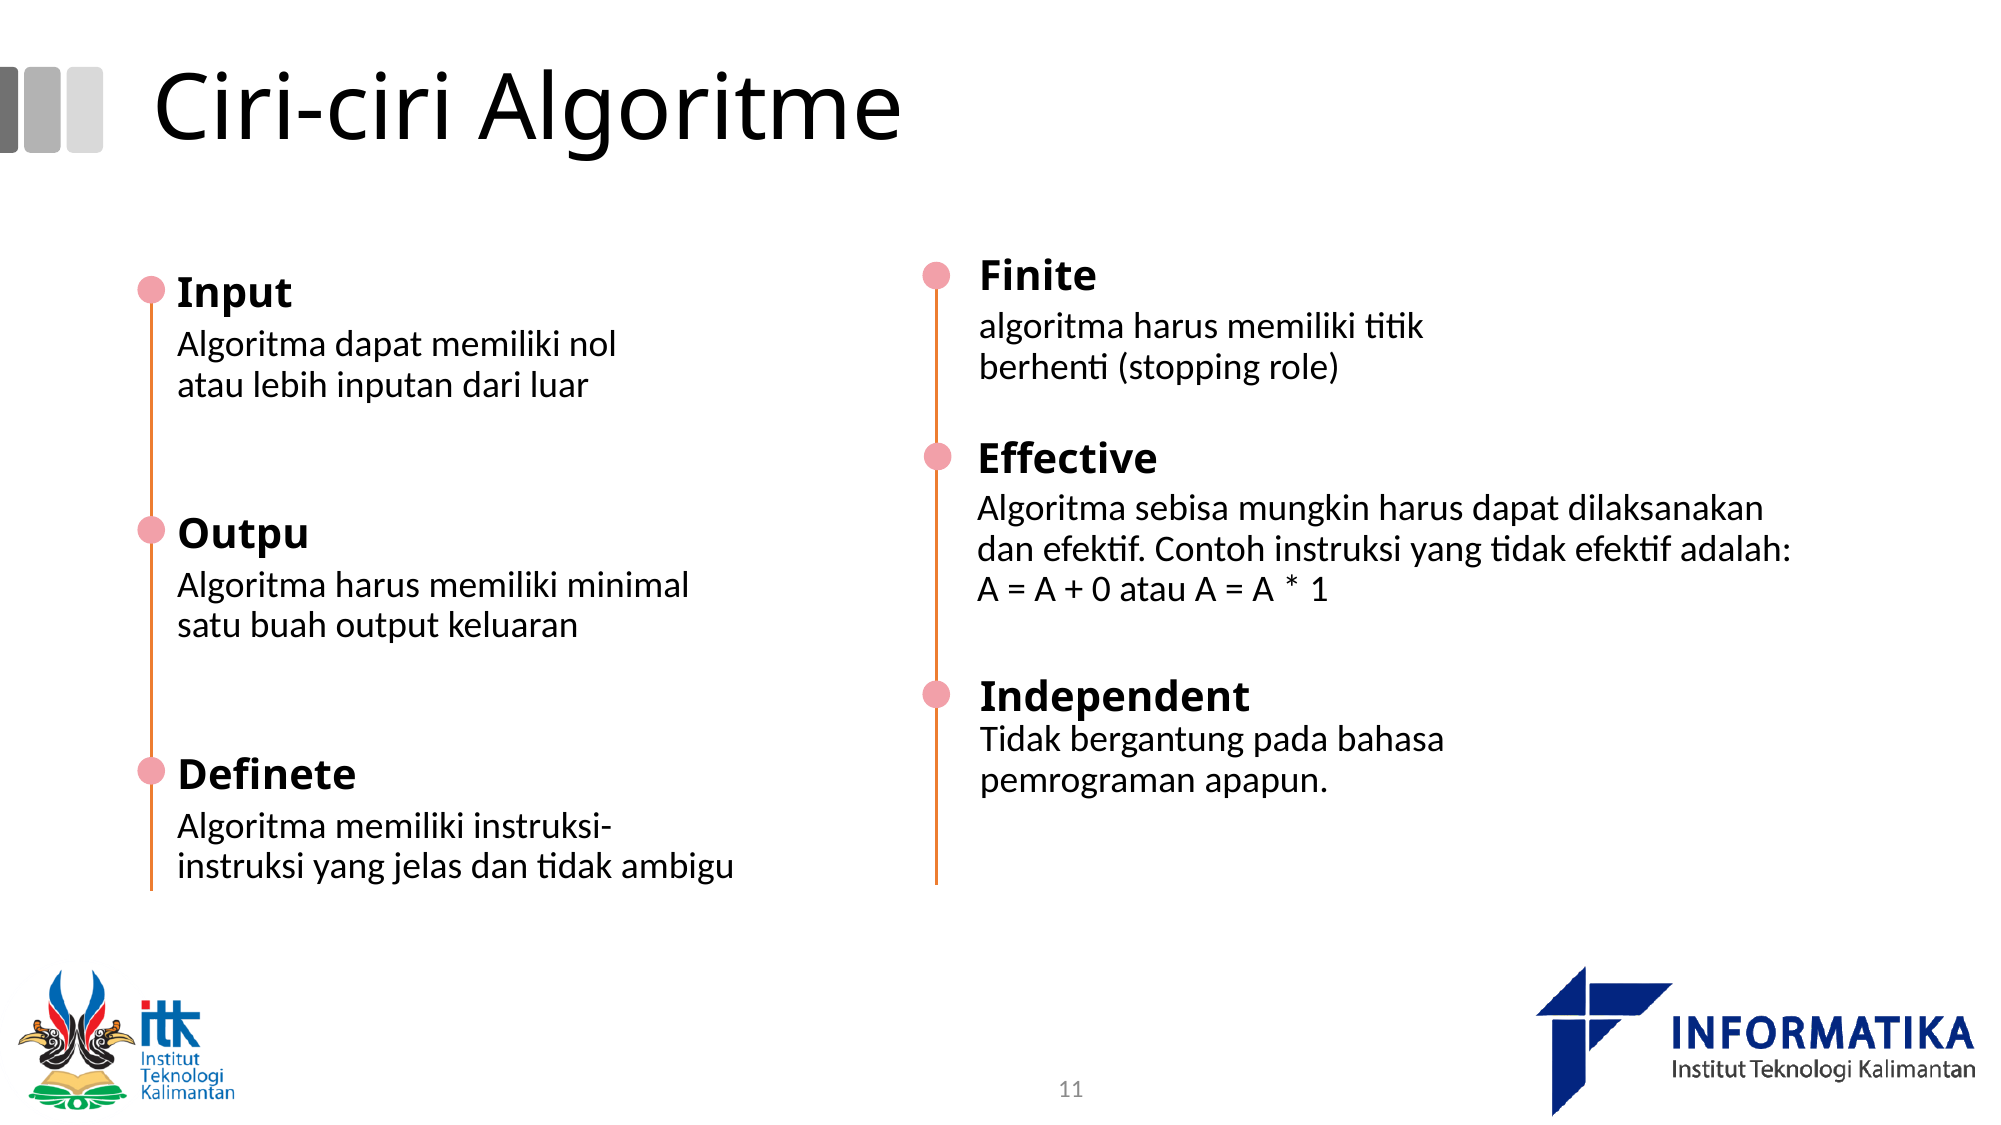

# Ciri-ciri Algoritme
Finite
Input
algoritma harus memiliki titik berhenti (stopping role)
Algoritma dapat memiliki nol atau lebih inputan dari luar
Effective
Algoritma sebisa mungkin harus dapat dilaksanakan dan efektif. Contoh instruksi yang tidak efektif adalah: A = A + 0 atau A = A * 1
Outpu
Algoritma harus memiliki minimal satu buah output keluaran
Independent
Tidak bergantung pada bahasa pemrograman apapun.
Definete
Algoritma memiliki instruksi-instruksi yang jelas dan tidak ambigu
11